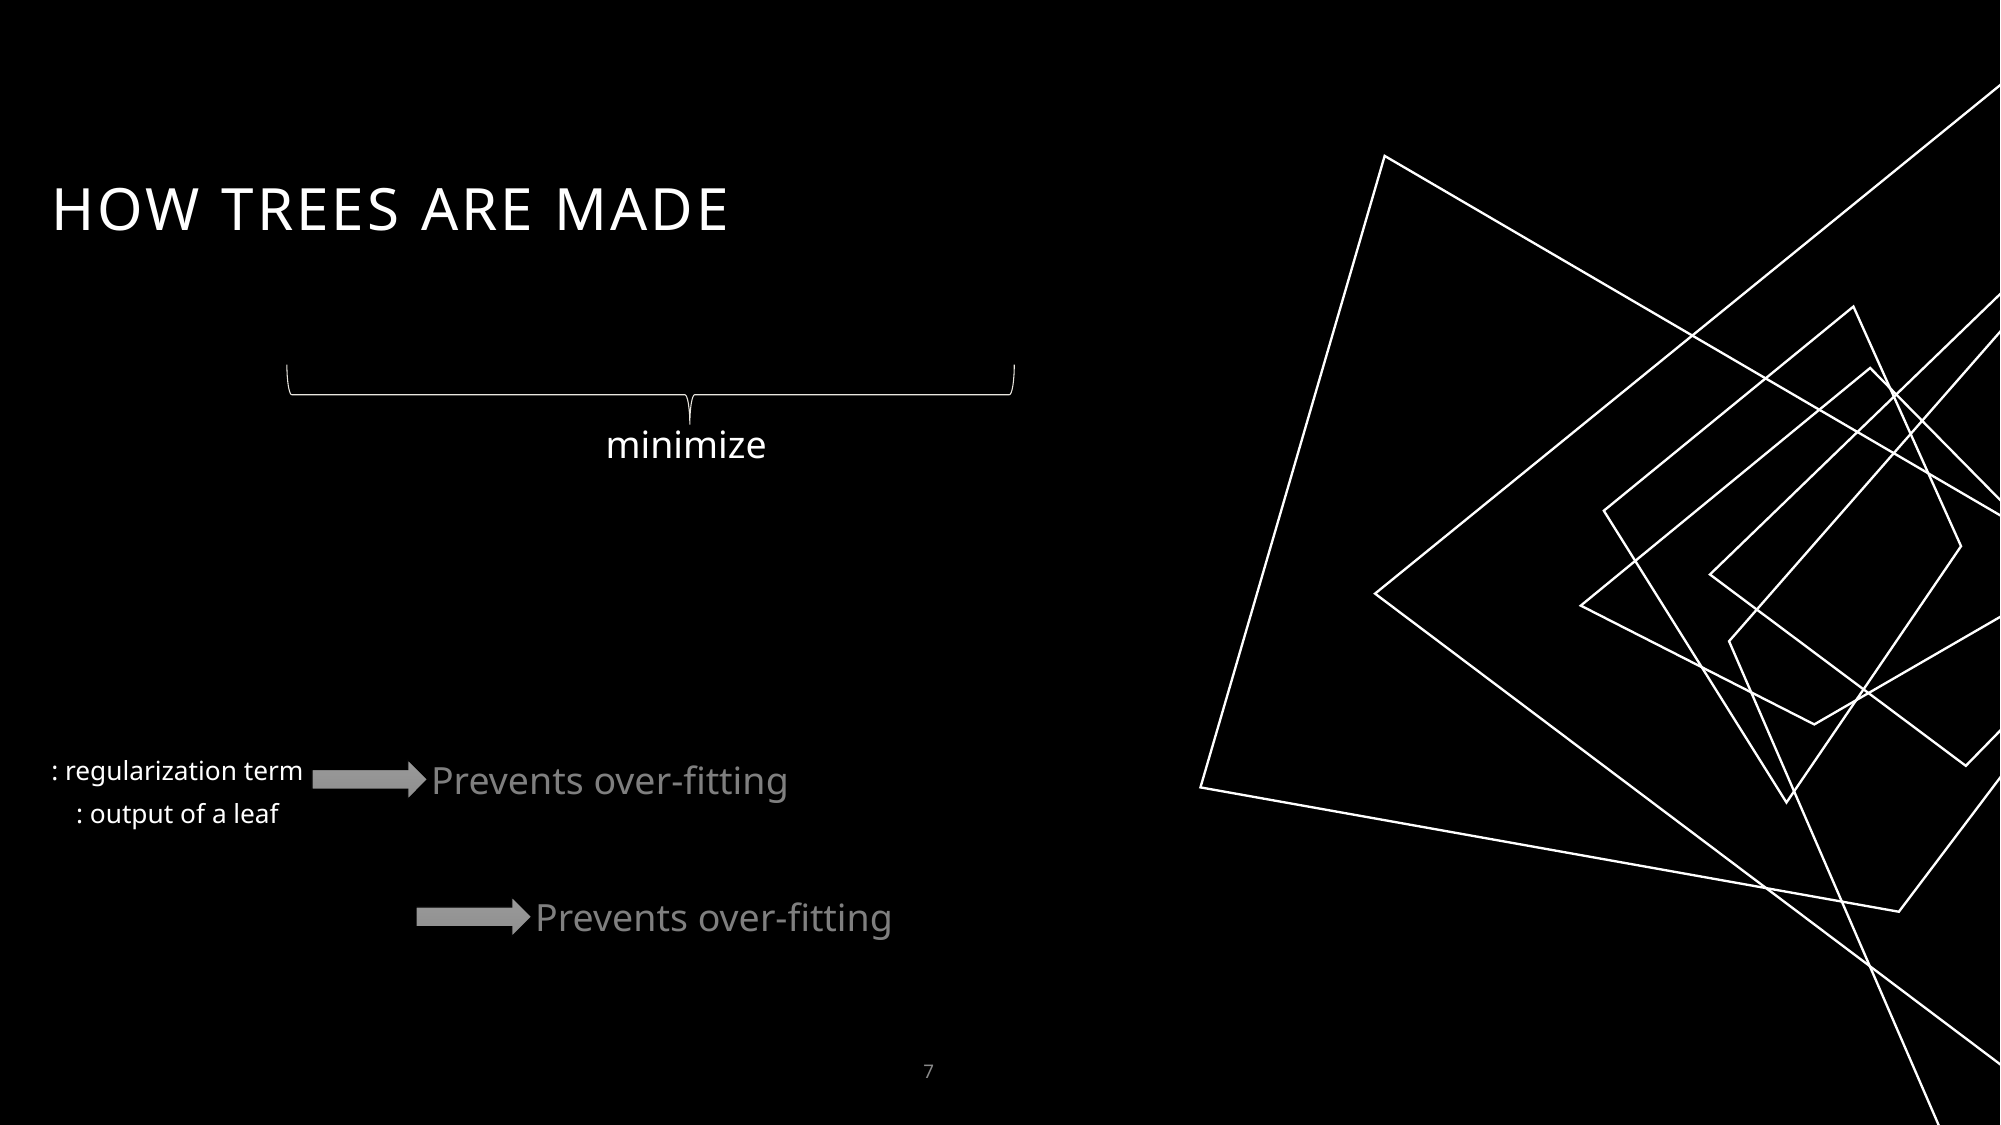

How trees are made
# ​
: regularization term
: output of a leaf
minimize
Prevents over-fitting
Prevents over-fitting